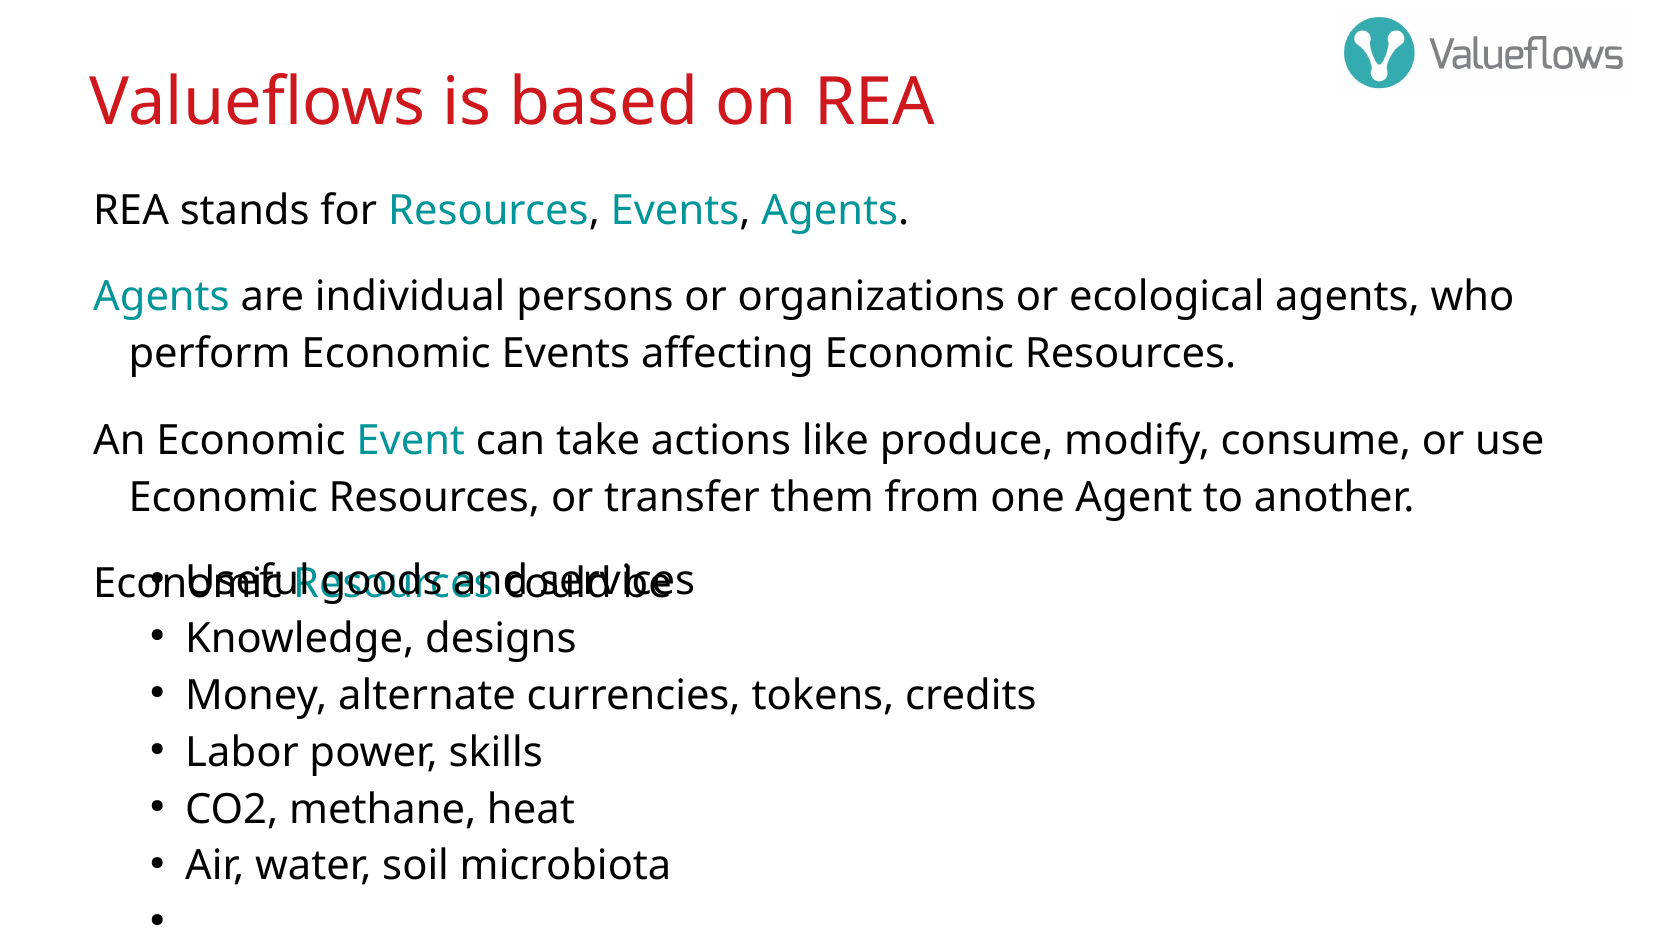

Valueflows is based on REA
# REA stands for Resources, Events, Agents.
Agents are individual persons or organizations or ecological agents, who perform Economic Events affecting Economic Resources.
An Economic Event can take actions like produce, modify, consume, or use Economic Resources, or transfer them from one Agent to another.
Economic Resources could be
Useful goods and services
Knowledge, designs
Money, alternate currencies, tokens, credits
Labor power, skills
CO2, methane, heat
Air, water, soil microbiota
. . .